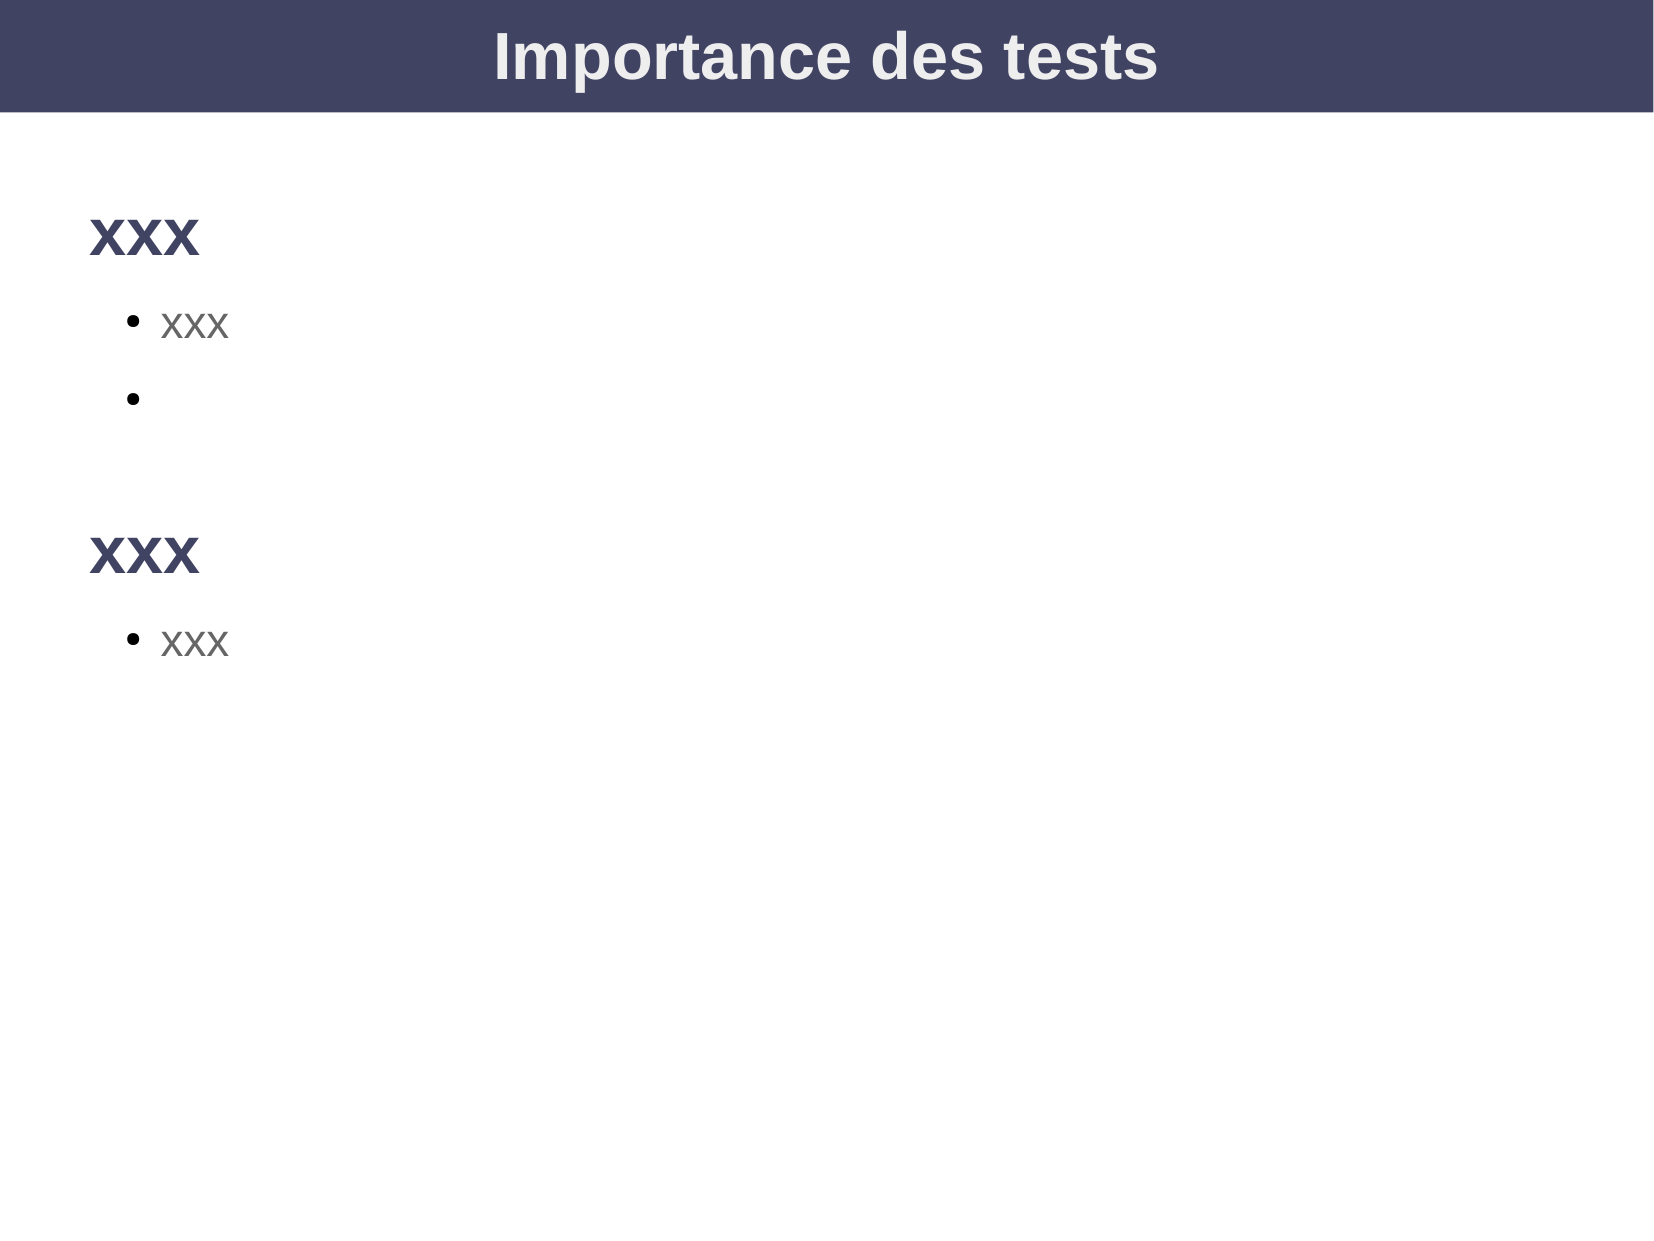

Importance des tests
xxx
xxx
xxx
xxx